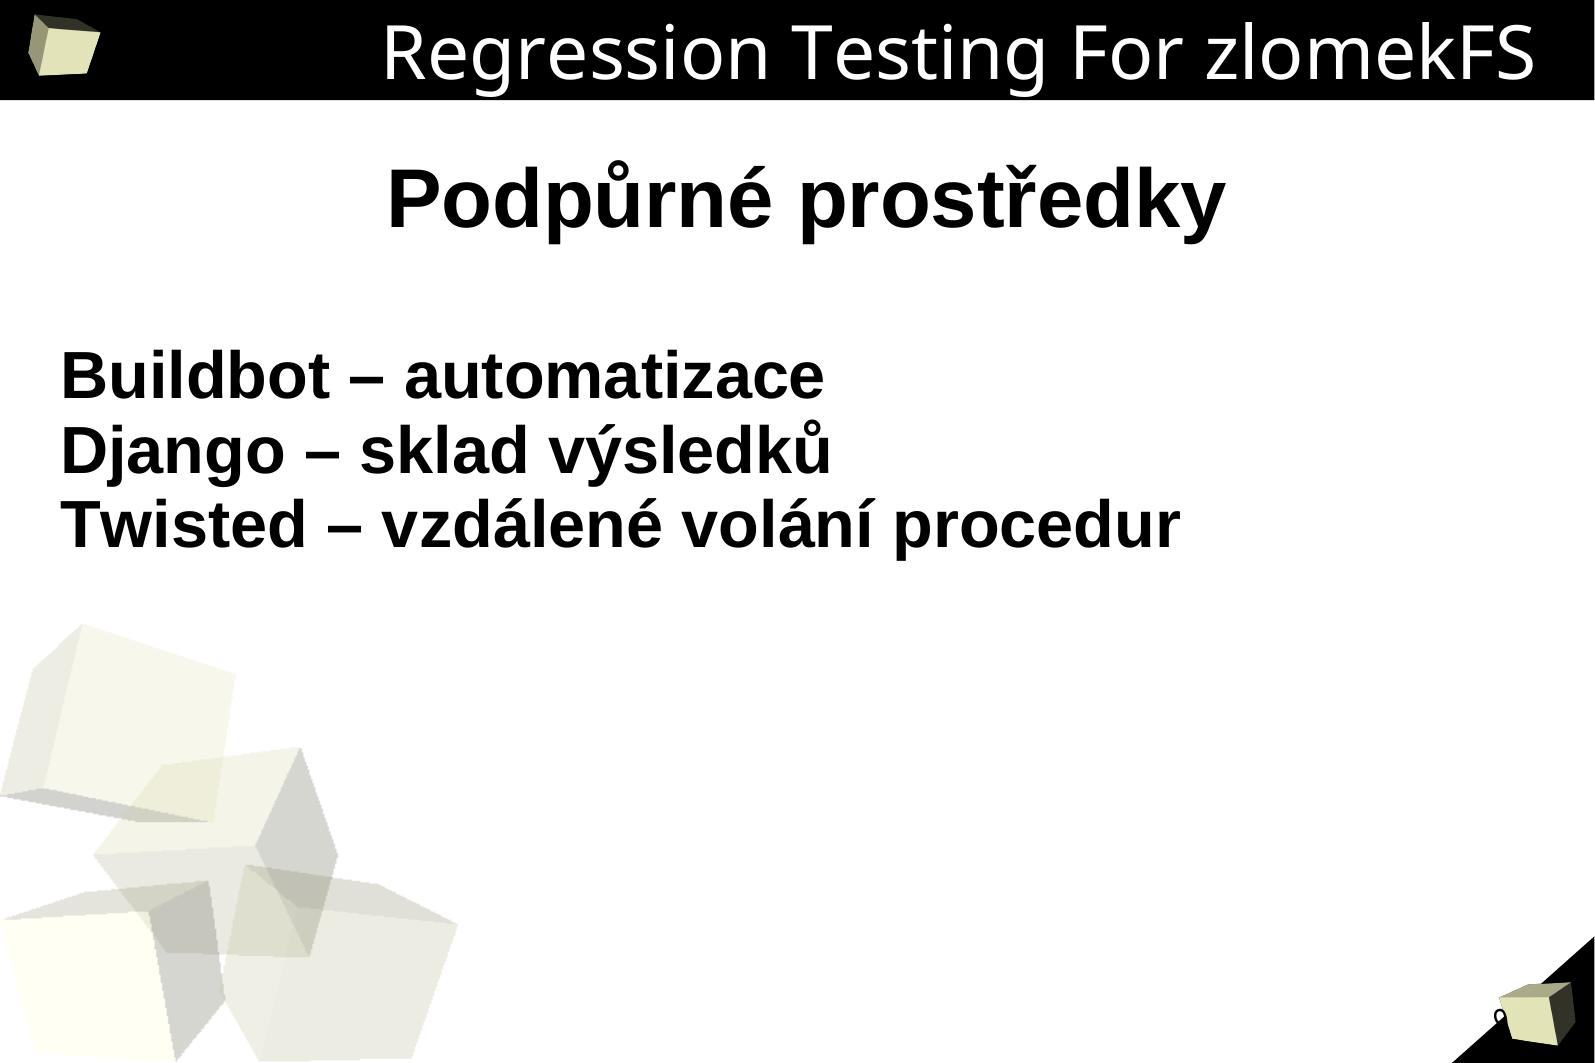

# Regression Testing For zlomekFS
Podpůrné prostředky
Buildbot – automatizace
Django – sklad výsledků
Twisted – vzdálené volání procedur